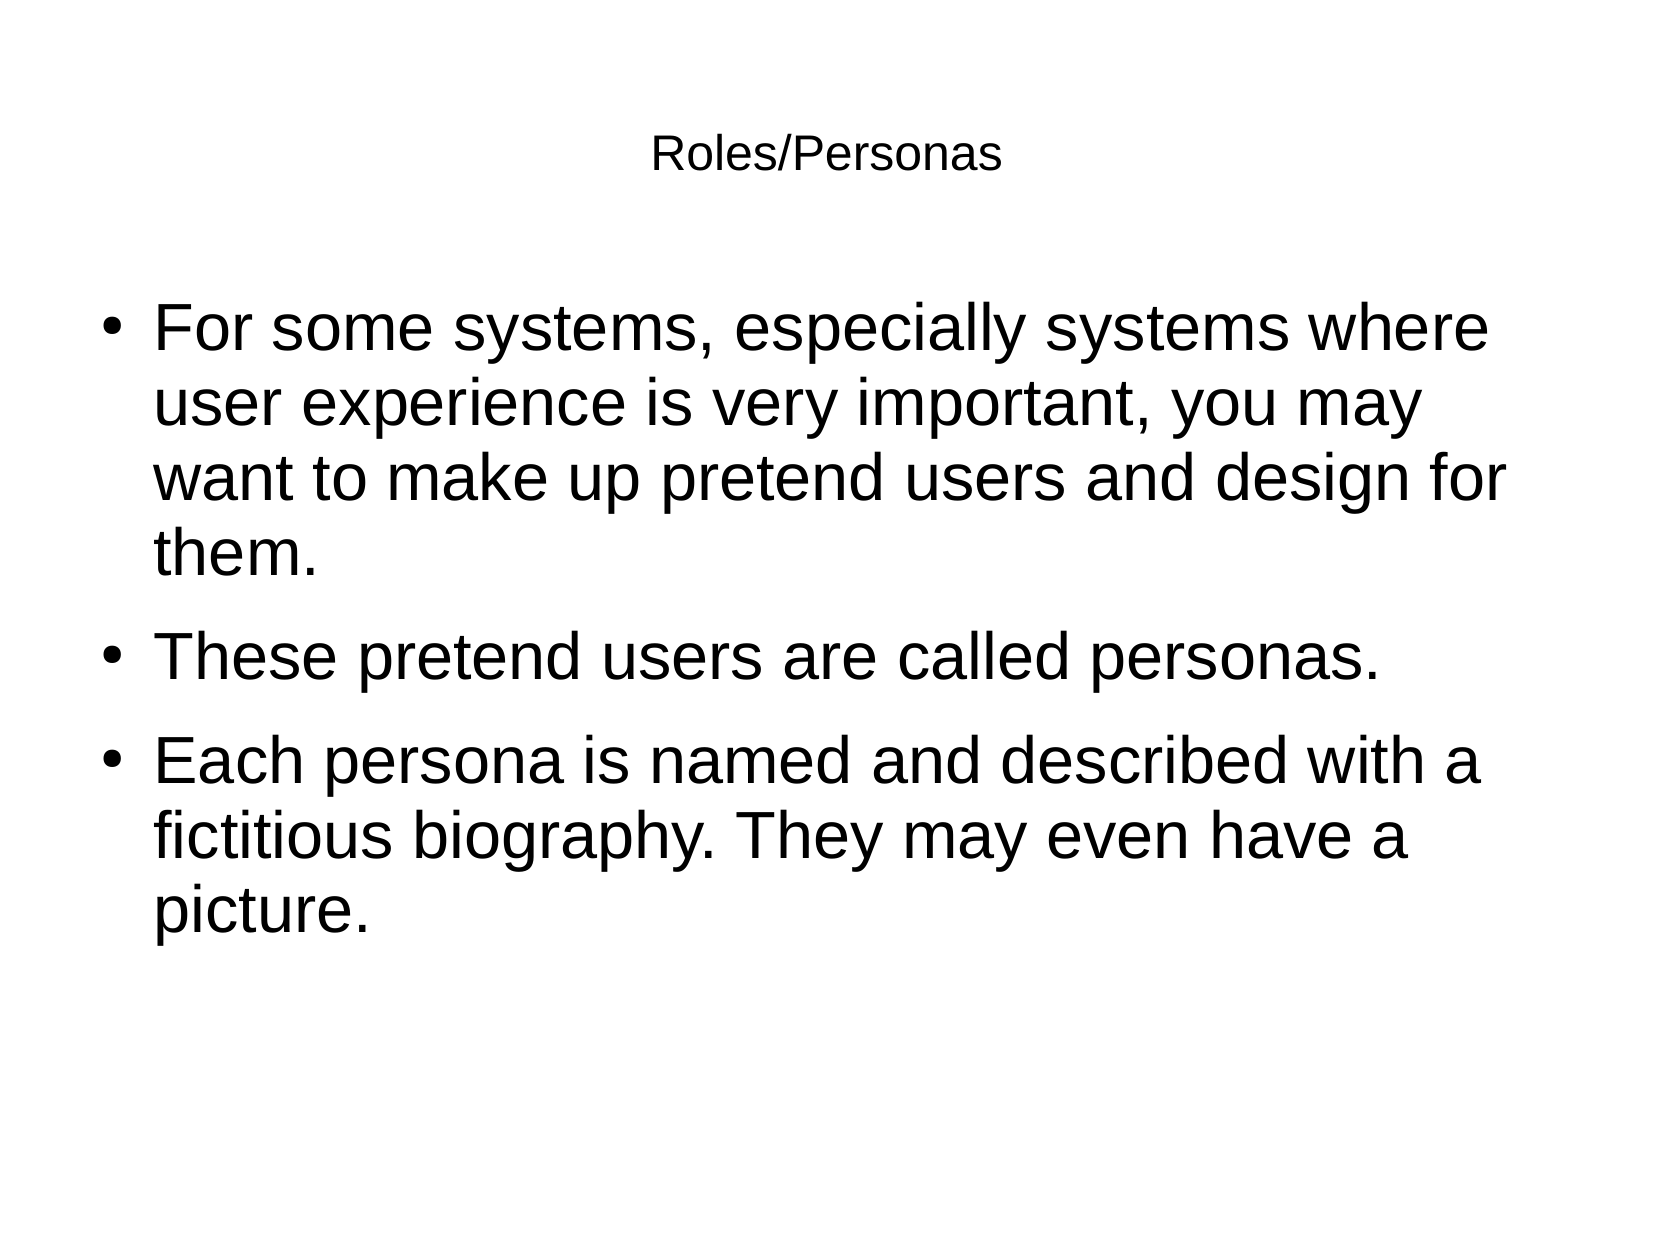

# Roles/Personas
For some systems, especially systems where user experience is very important, you may want to make up pretend users and design for them.
These pretend users are called personas.
Each persona is named and described with a fictitious biography. They may even have a picture.